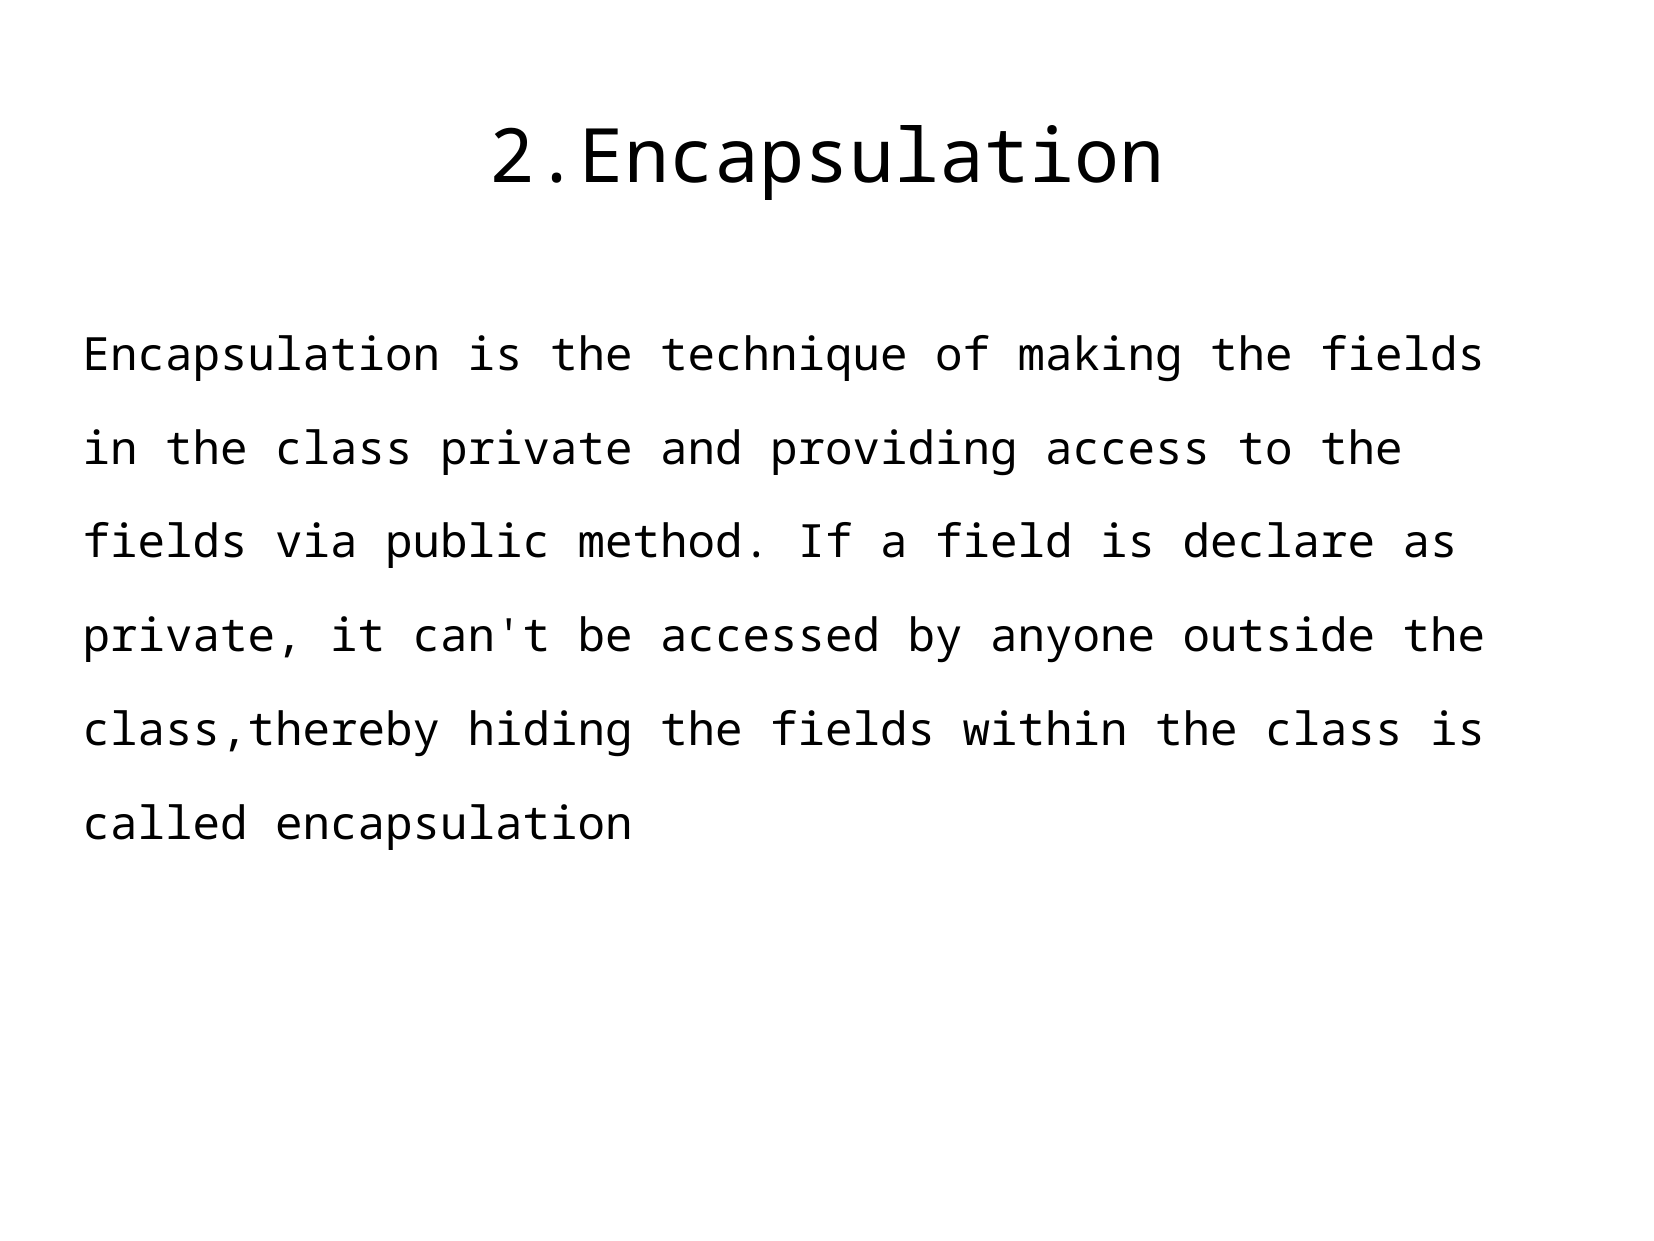

# 2.Encapsulation
Encapsulation is the technique of making the fields in the class private and providing access to the fields via public method. If a field is declare as private, it can't be accessed by anyone outside the class,thereby hiding the fields within the class is called encapsulation